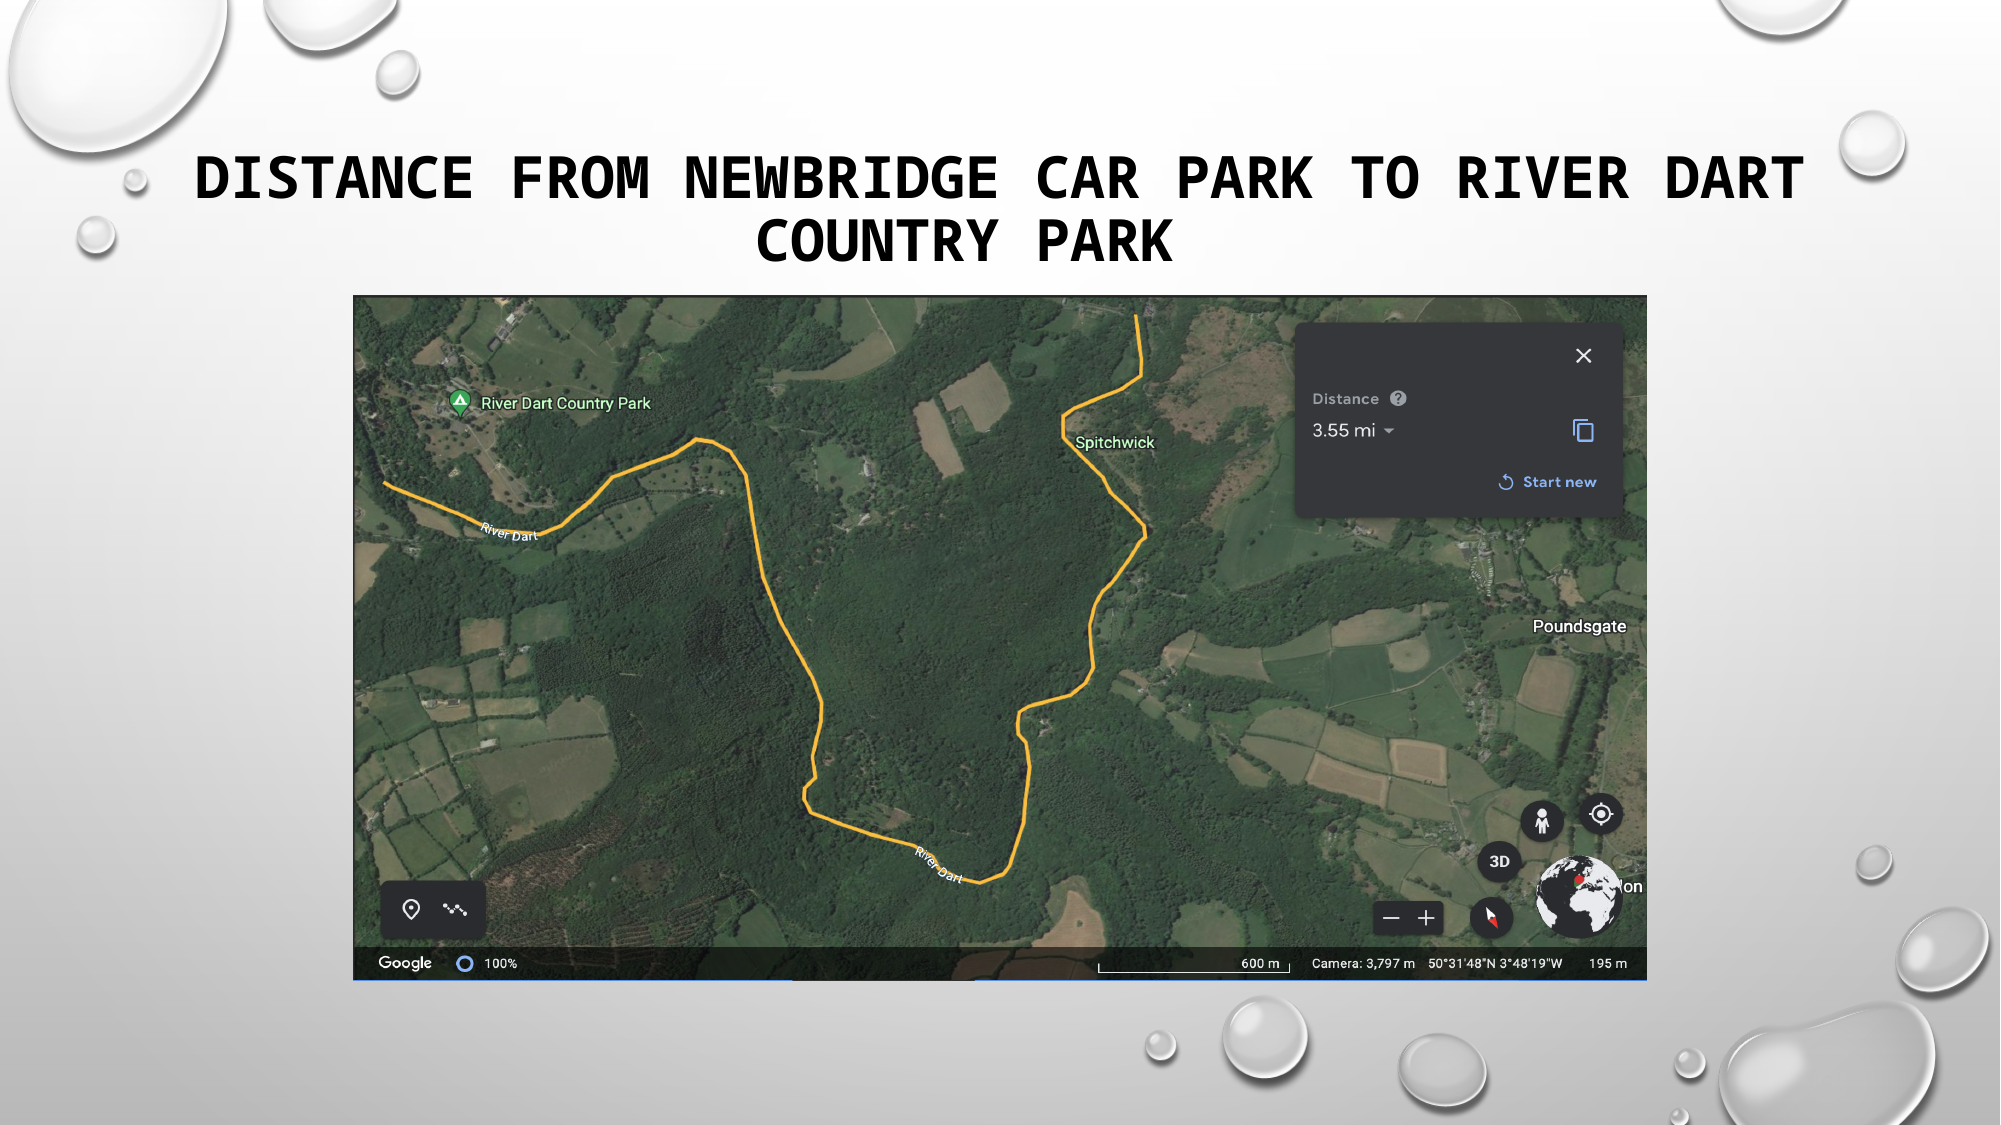

# Distance from newbridge car park to river dart country park